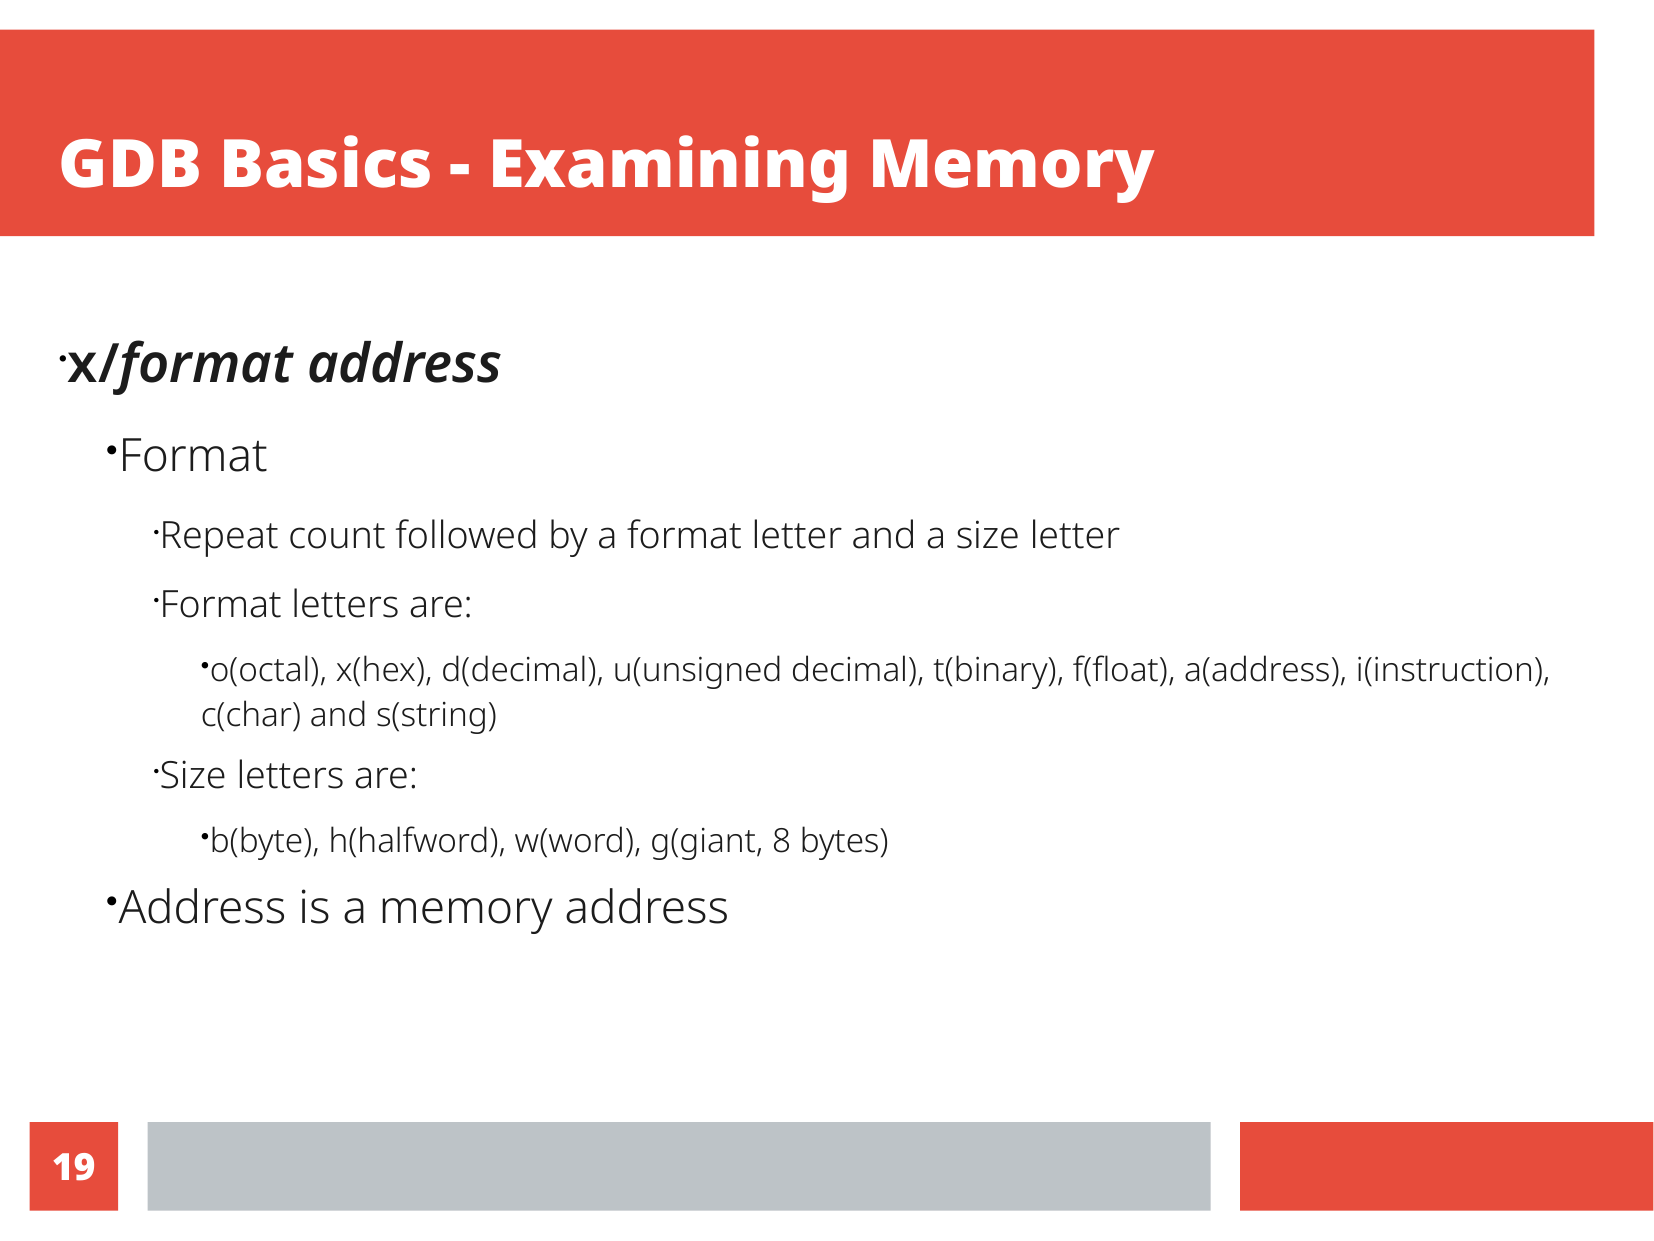

# GDB Basics - Examining Memory
x/format address
Format
Repeat count followed by a format letter and a size letter
Format letters are:
o(octal), x(hex), d(decimal), u(unsigned decimal), t(binary), f(float), a(address), i(instruction), c(char) and s(string)
Size letters are:
b(byte), h(halfword), w(word), g(giant, 8 bytes)
Address is a memory address
19